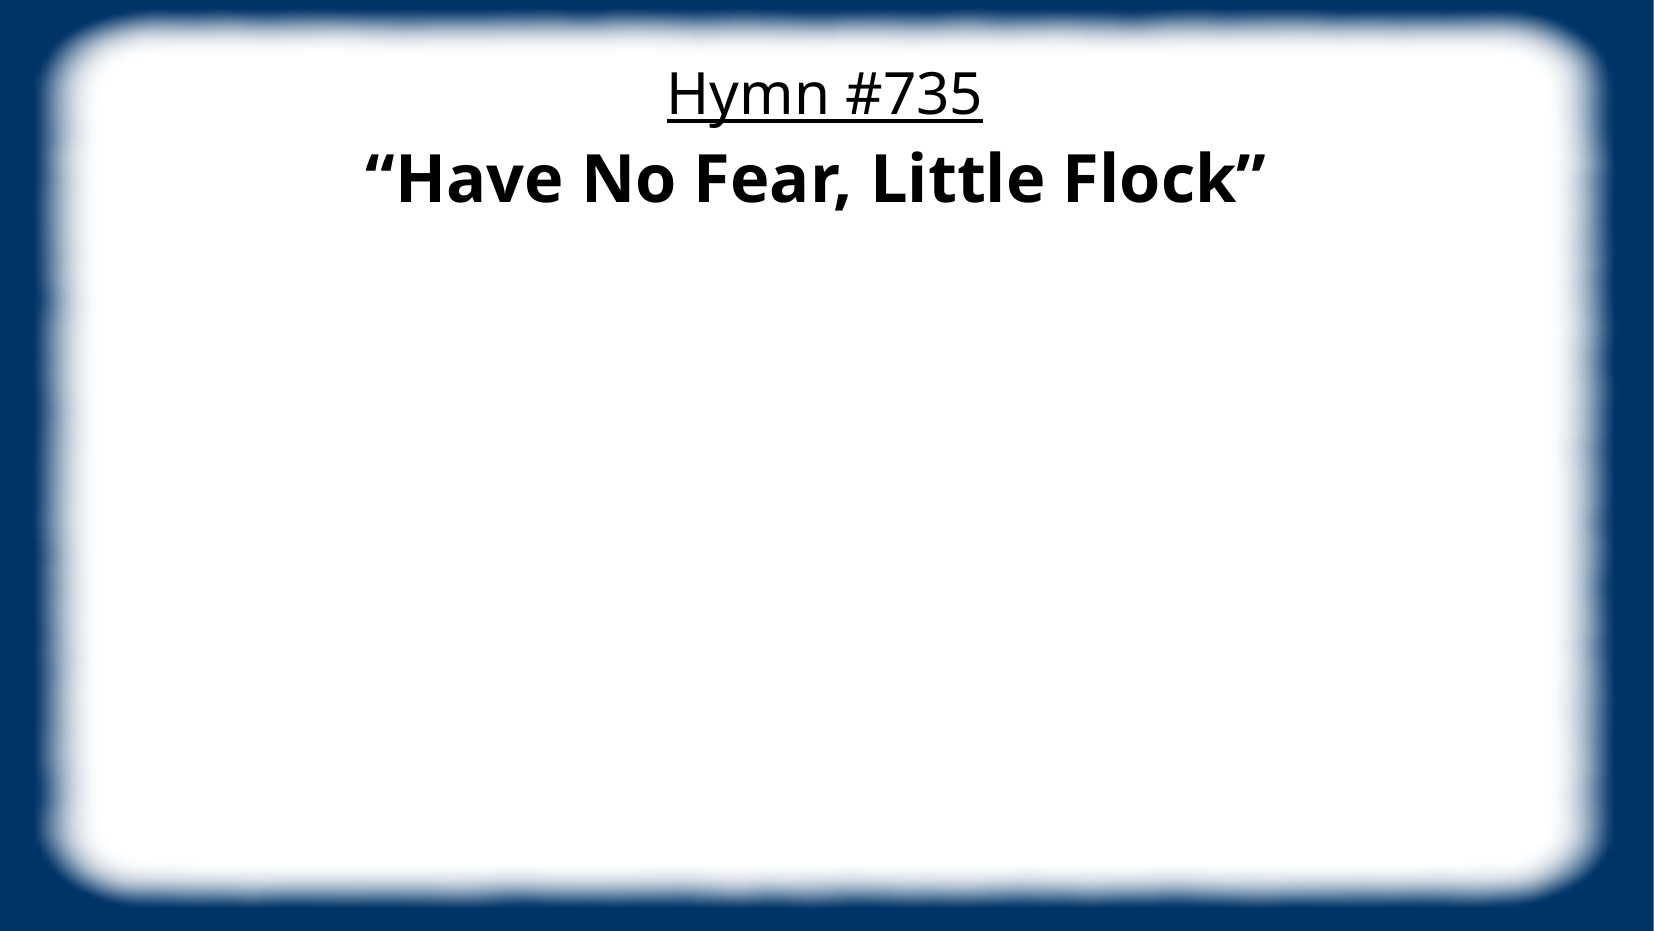

Hymn #735
“Have No Fear, Little Flock”